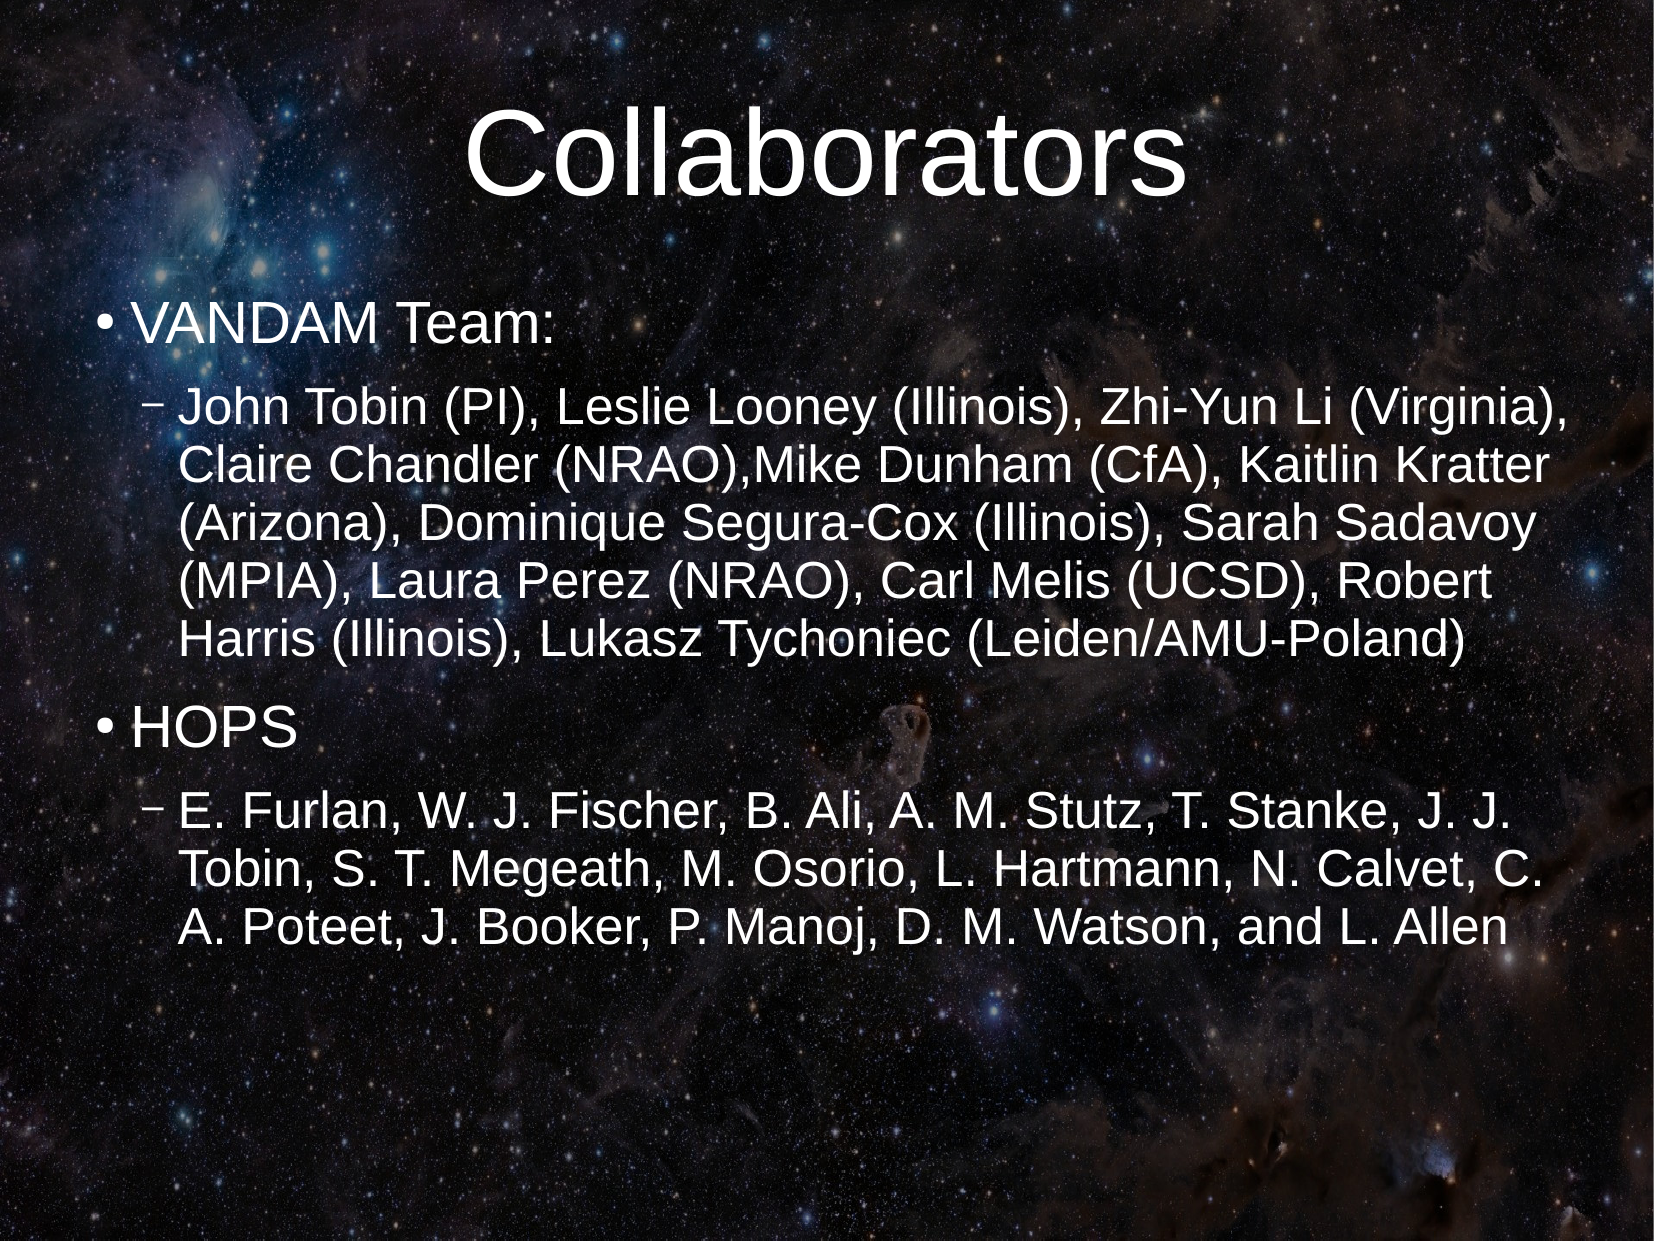

# Collaborators
VANDAM Team:
John Tobin (PI), Leslie Looney (Illinois), Zhi-Yun Li (Virginia), Claire Chandler (NRAO),Mike Dunham (CfA), Kaitlin Kratter (Arizona), Dominique Segura-Cox (Illinois), Sarah Sadavoy (MPIA), Laura Perez (NRAO), Carl Melis (UCSD), Robert Harris (Illinois), Lukasz Tychoniec (Leiden/AMU-Poland)
HOPS
E. Furlan, W. J. Fischer, B. Ali, A. M. Stutz, T. Stanke, J. J. Tobin, S. T. Megeath, M. Osorio, L. Hartmann, N. Calvet, C. A. Poteet, J. Booker, P. Manoj, D. M. Watson, and L. Allen